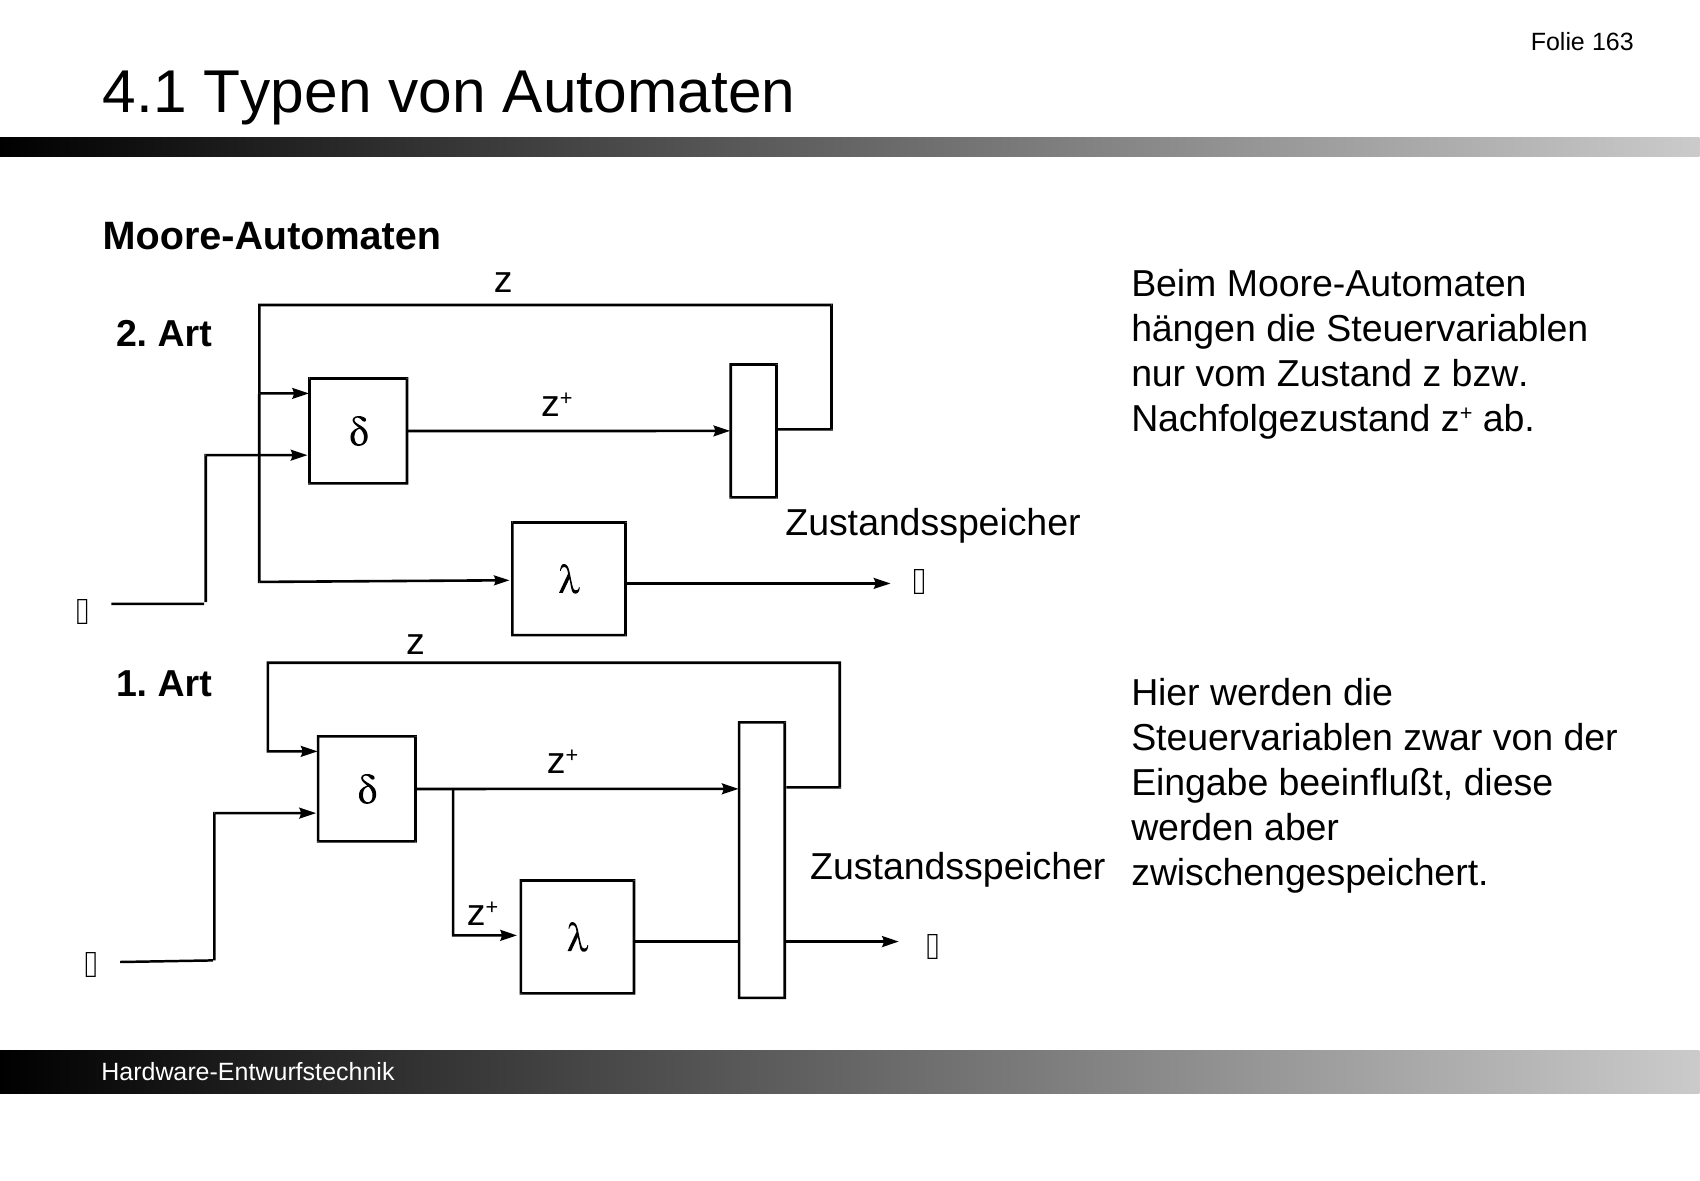

# 4.1 Typen von Automaten
Moore-Automaten
z
Beim Moore-Automaten hängen die Steuervariablen nur vom Zustand z bzw. Nachfolgezustand z+ ab.
2. Art
z+
Zustandsspeicher


z
1. Art
Hier werden die Steuervariablen zwar von der Eingabe beeinflußt, diese werden aber zwischengespeichert.
z+
Zustandsspeicher
z+

